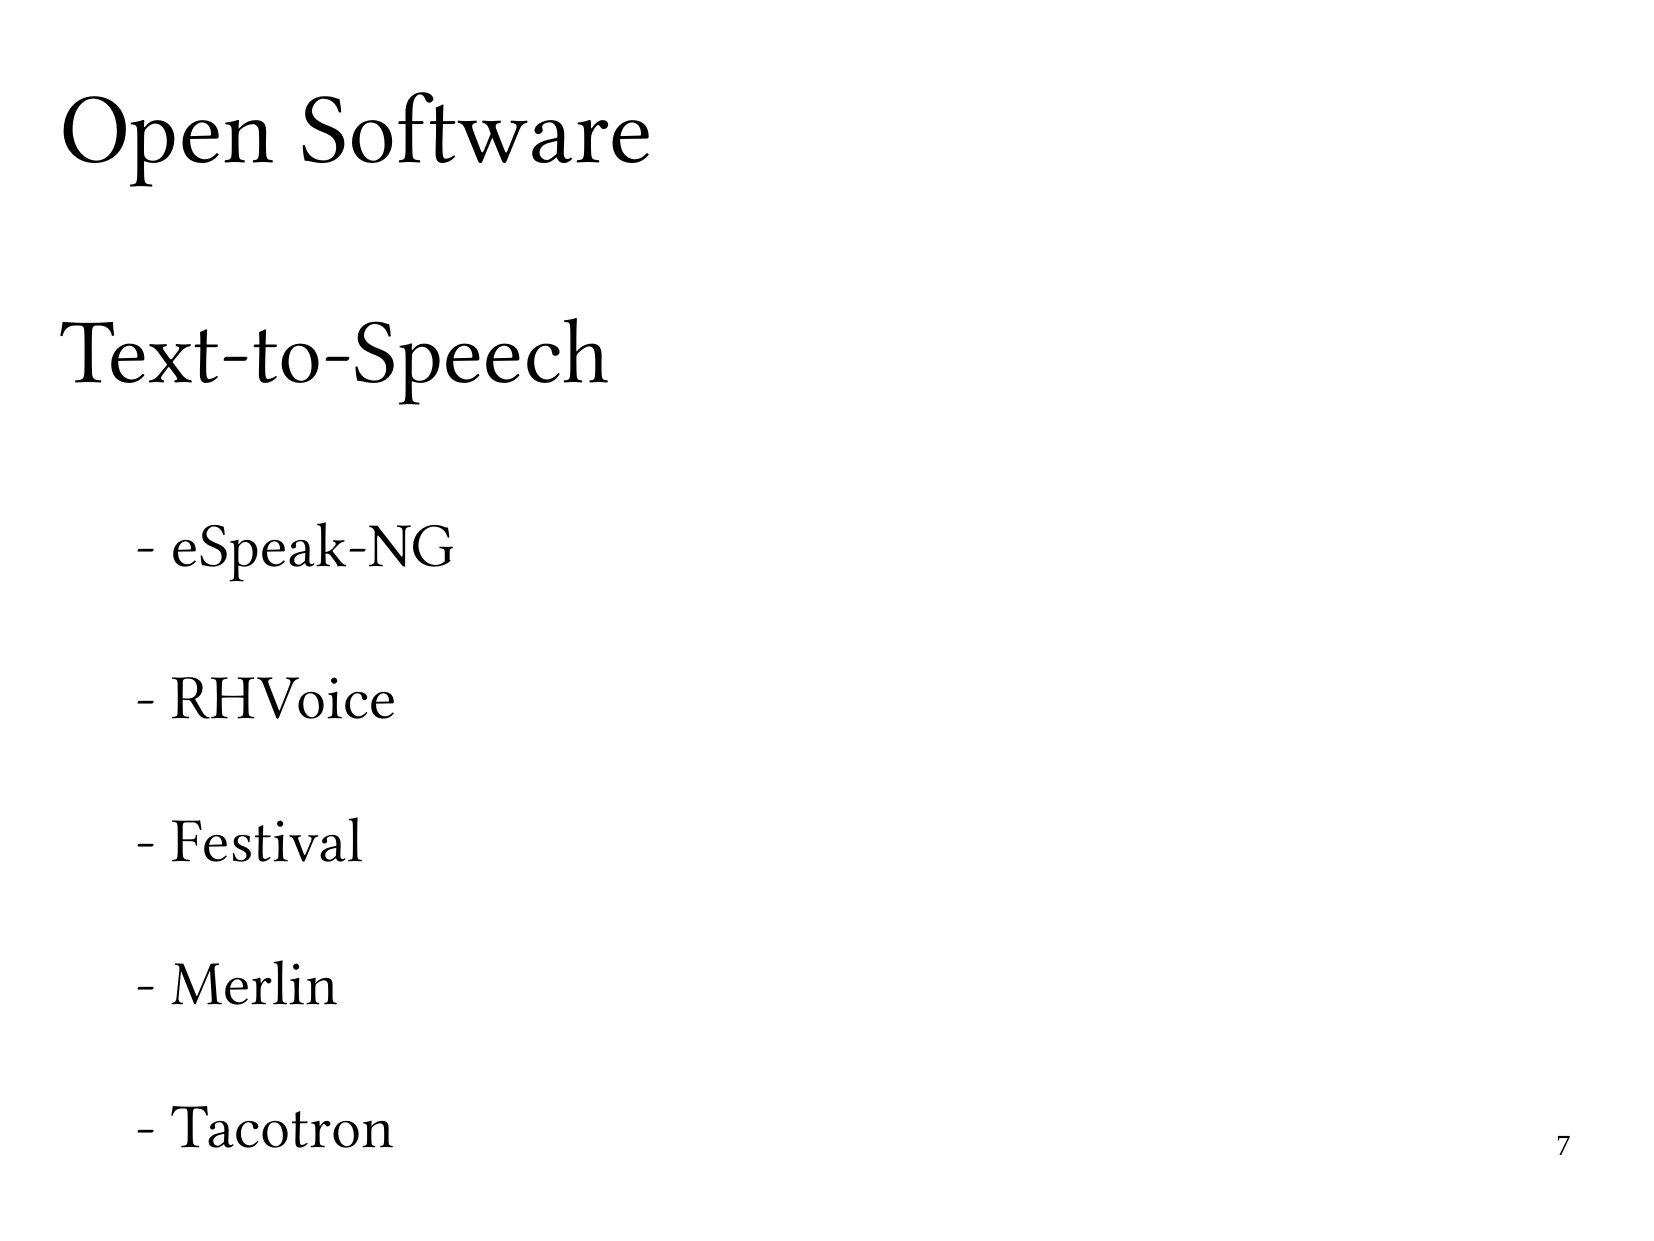

# Open Software
Text-to-Speech
	- eSpeak-NG
	- RHVoice
	- Festival
	- Merlin
	- Tacotron
7